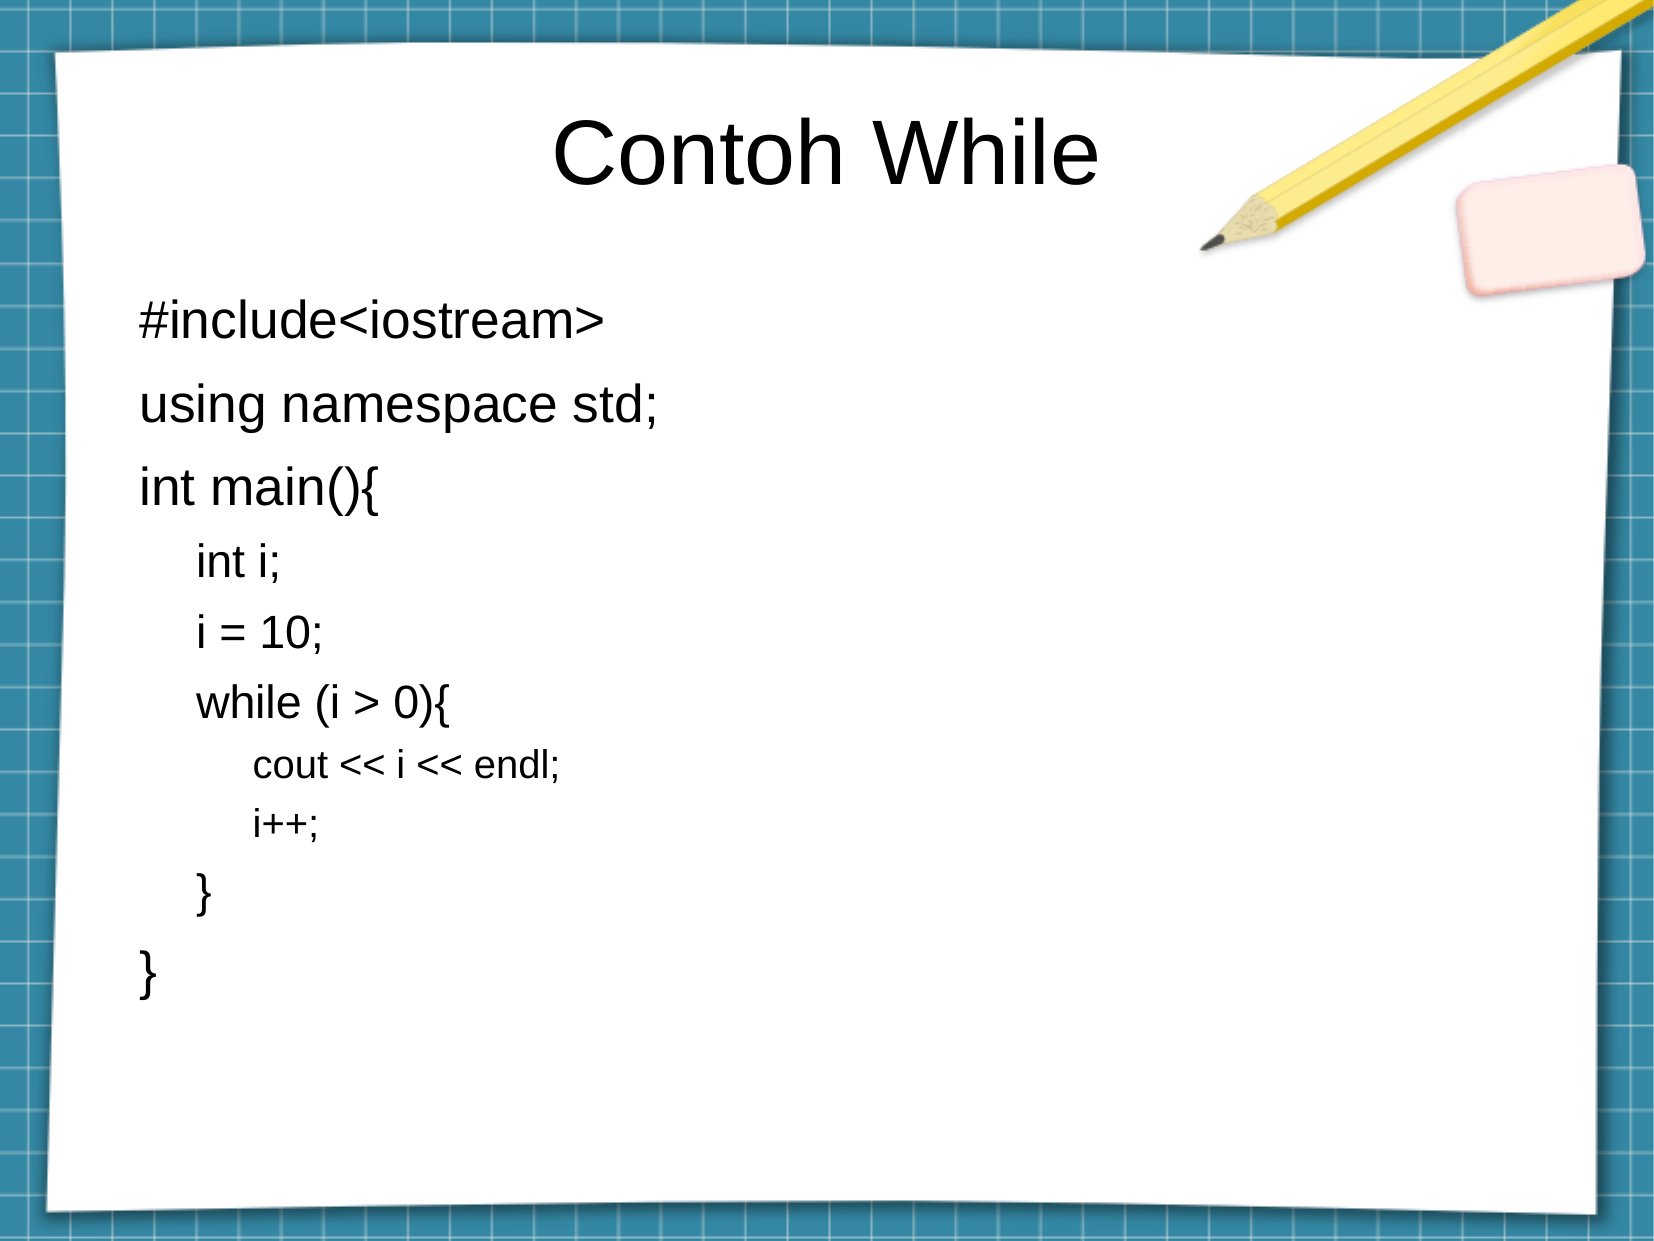

# Contoh While
#include<iostream>
using namespace std;
int main(){
int i;
i = 10;
while (i > 0){
cout << i << endl;
i++;
}
}